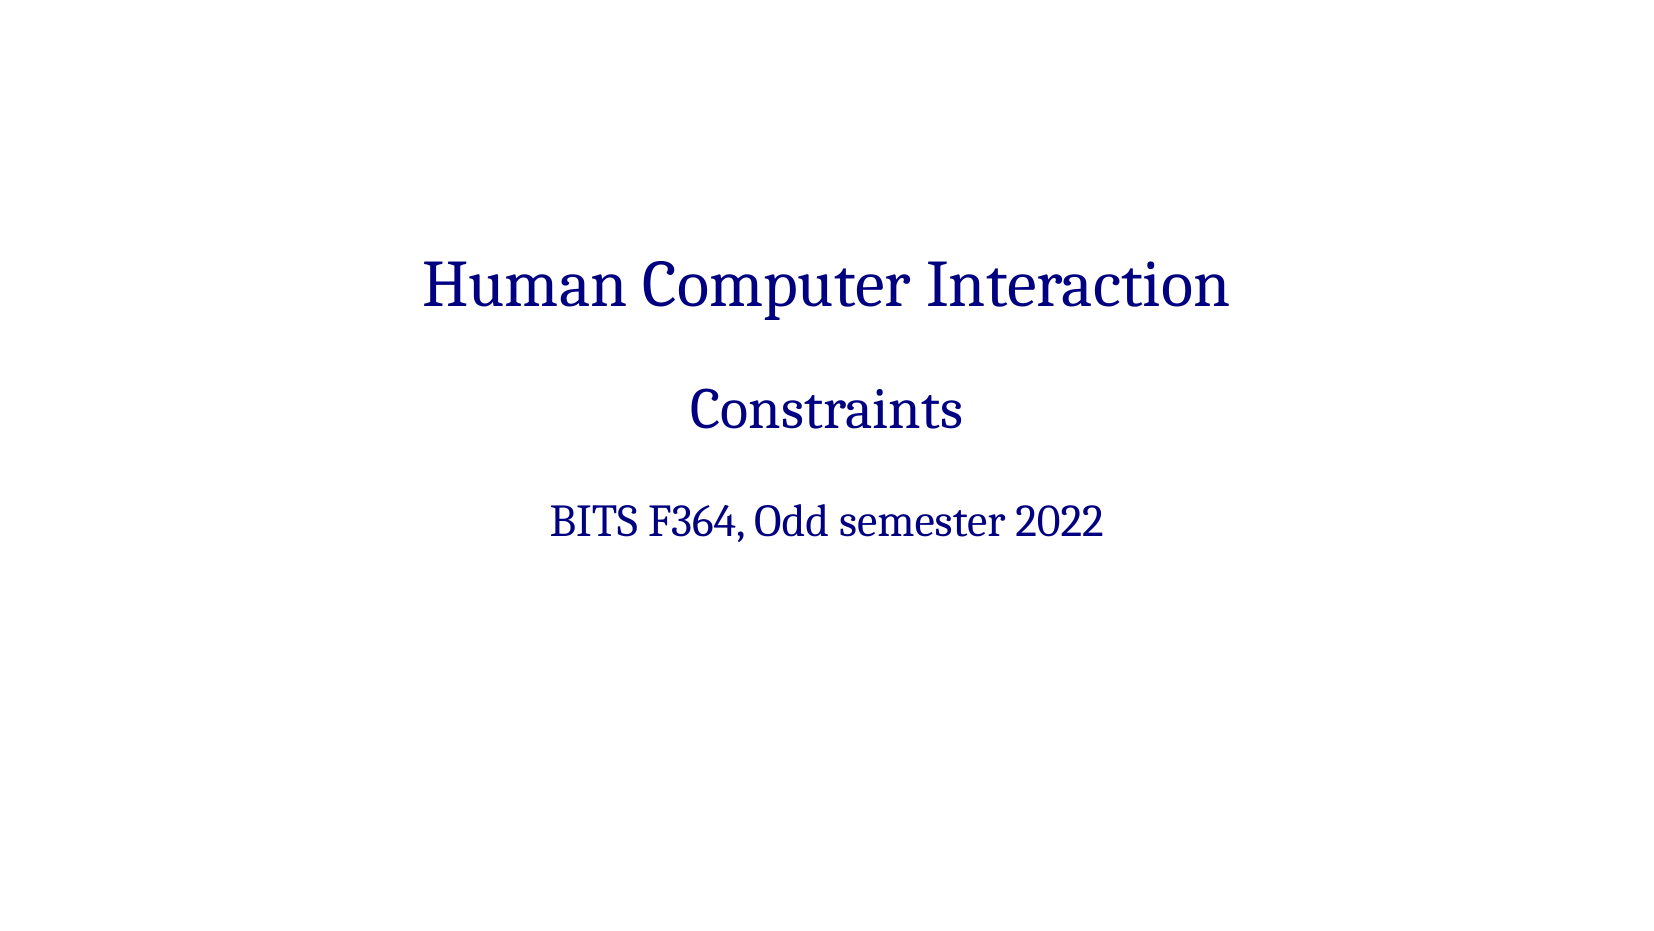

# Human Computer Interaction
Constraints
BITS F364, Odd semester 2022